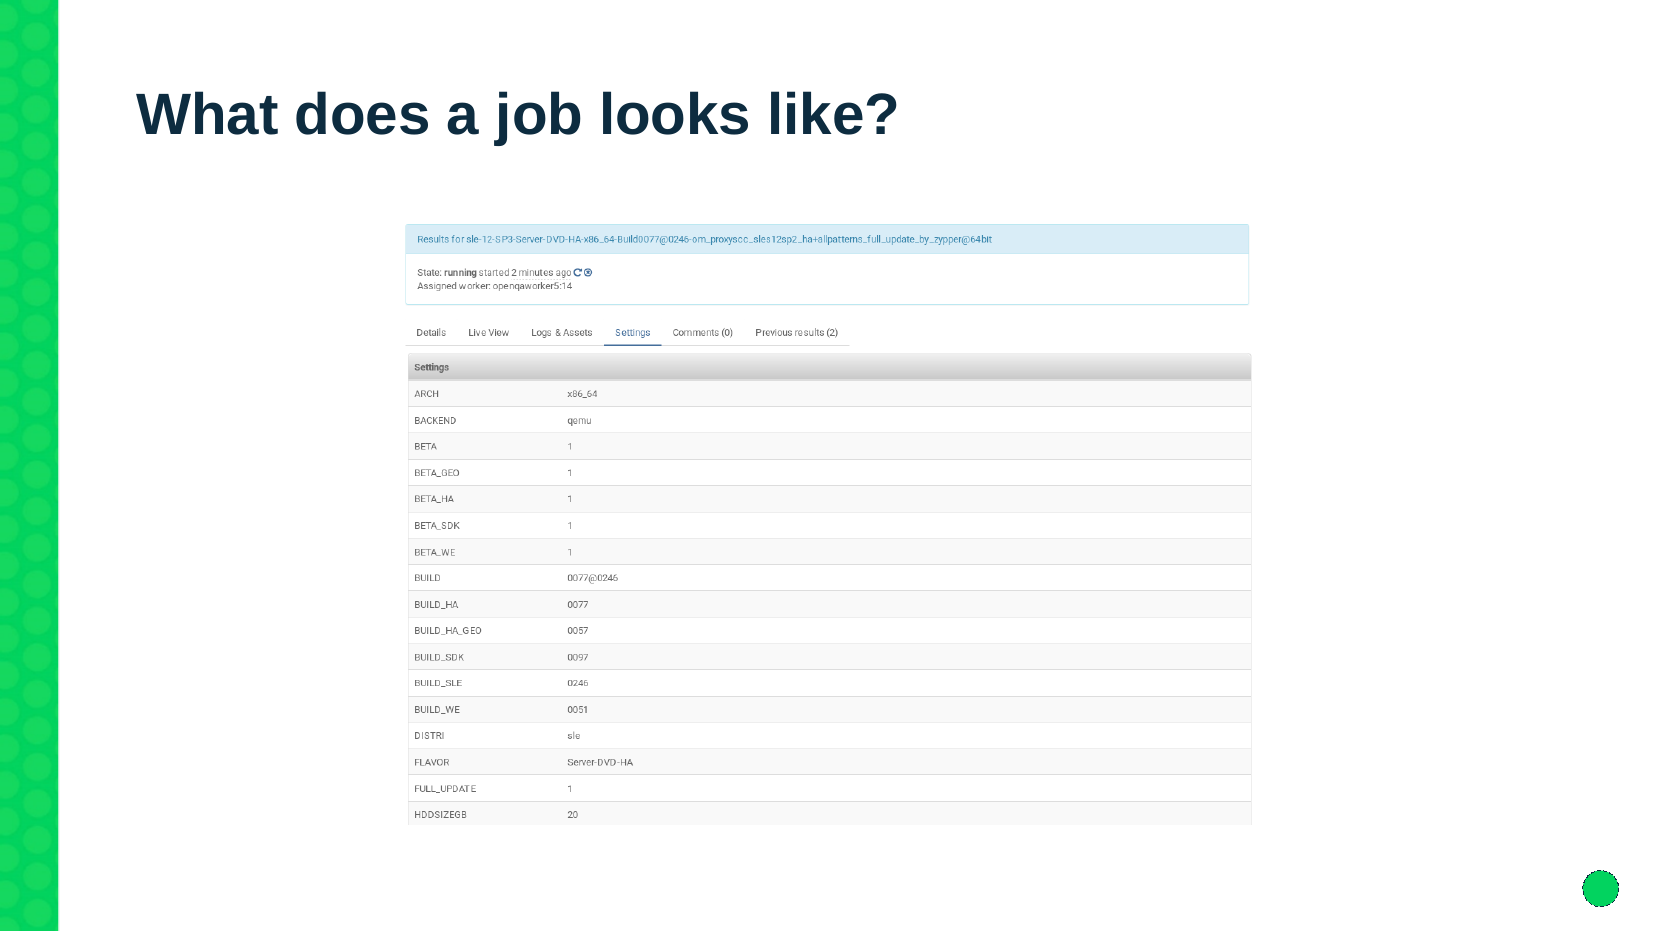

# What does a job looks like?